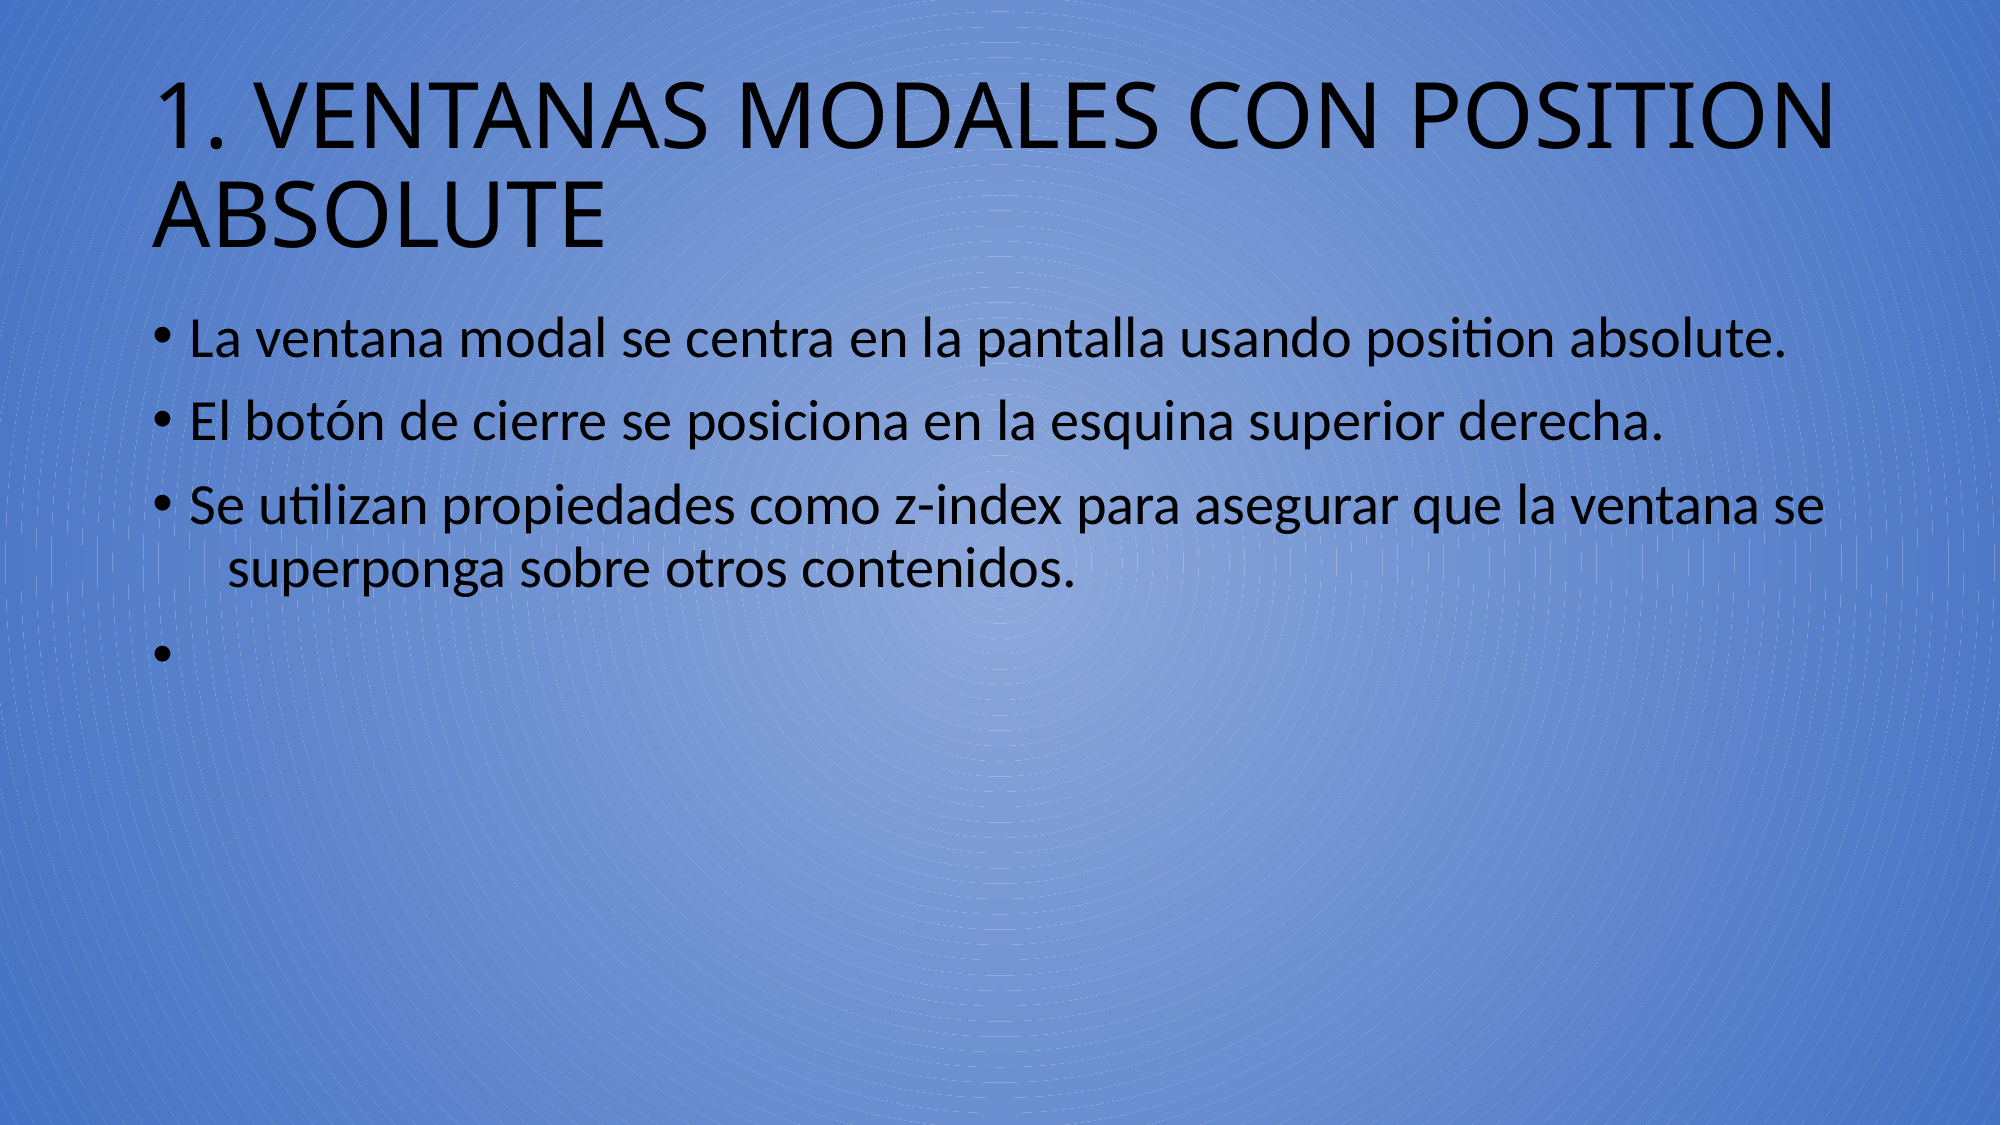

# 1. VENTANAS MODALES CON POSITION ABSOLUTE
La ventana modal se centra en la pantalla usando position absolute.
El botón de cierre se posiciona en la esquina superior derecha.
Se utilizan propiedades como z-index para asegurar que la ventana se superponga sobre otros contenidos.